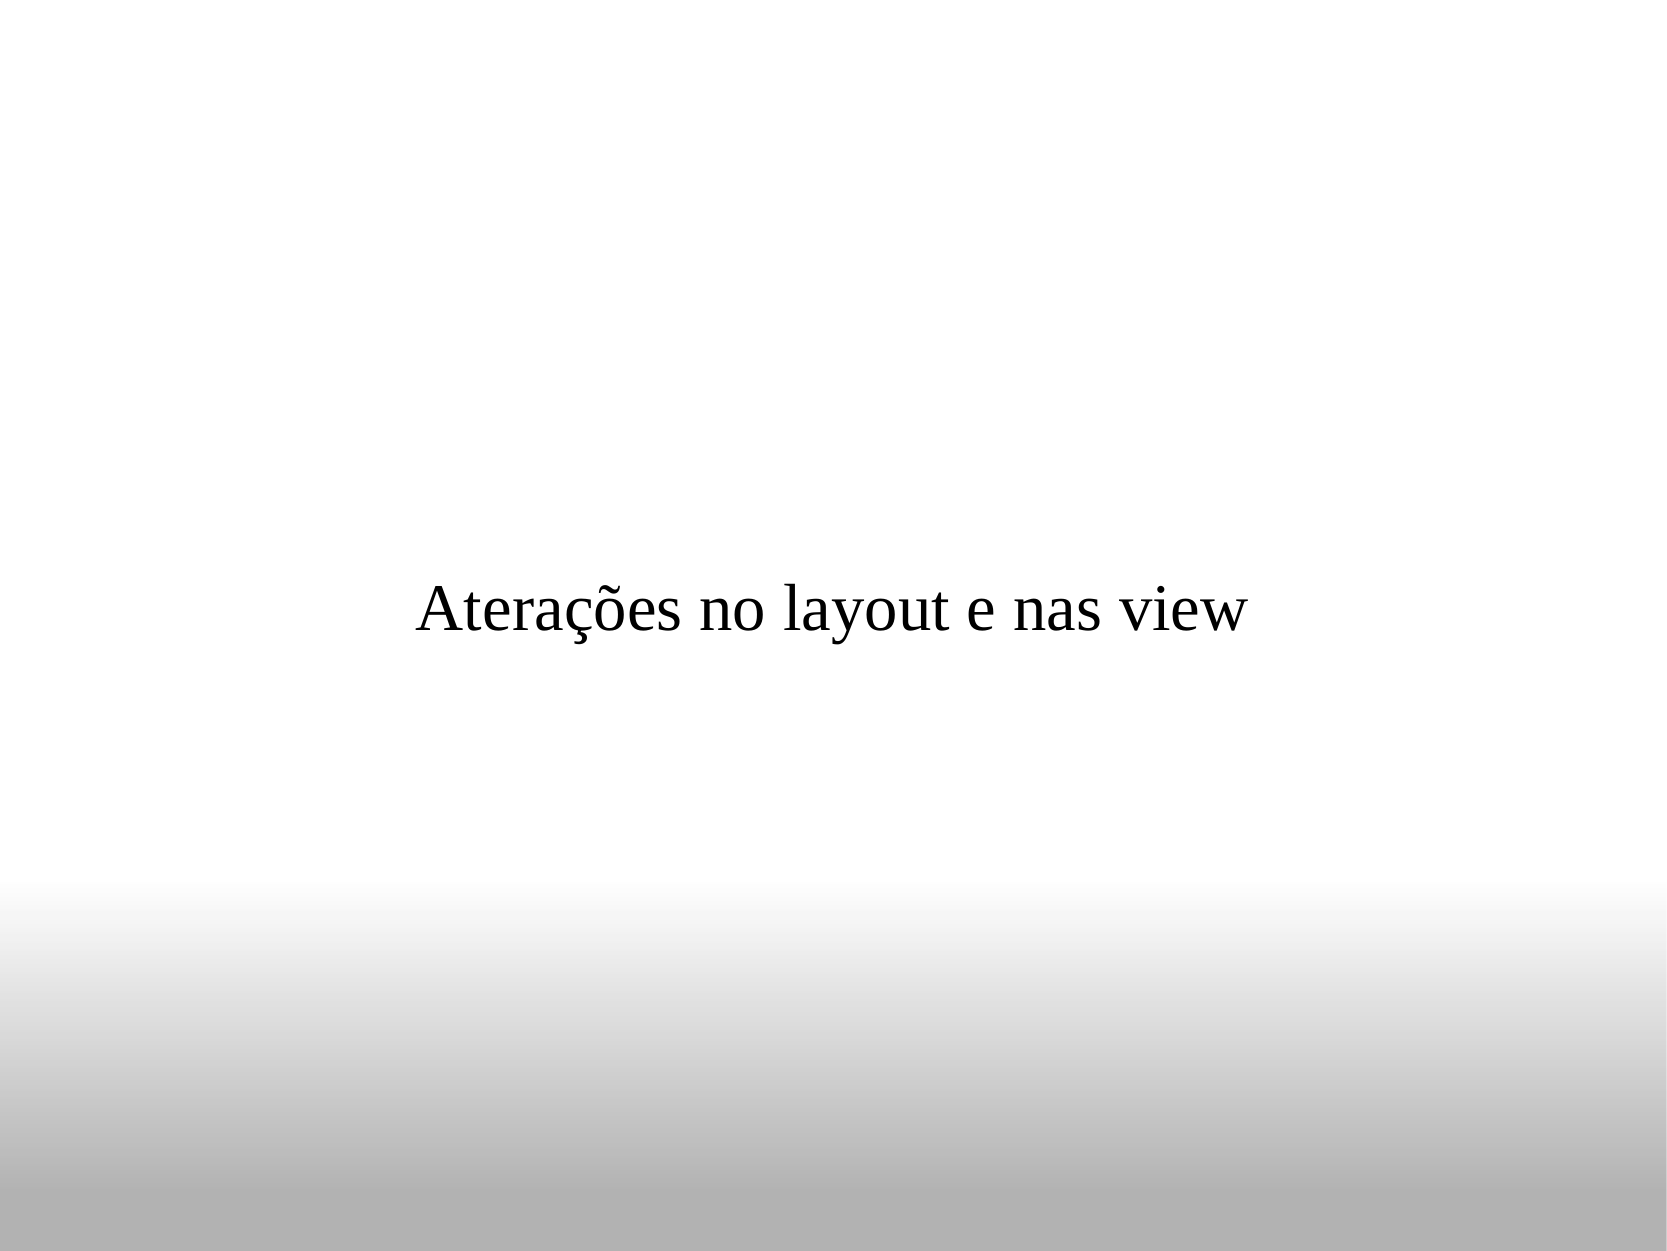

# Aterações no layout e nas view